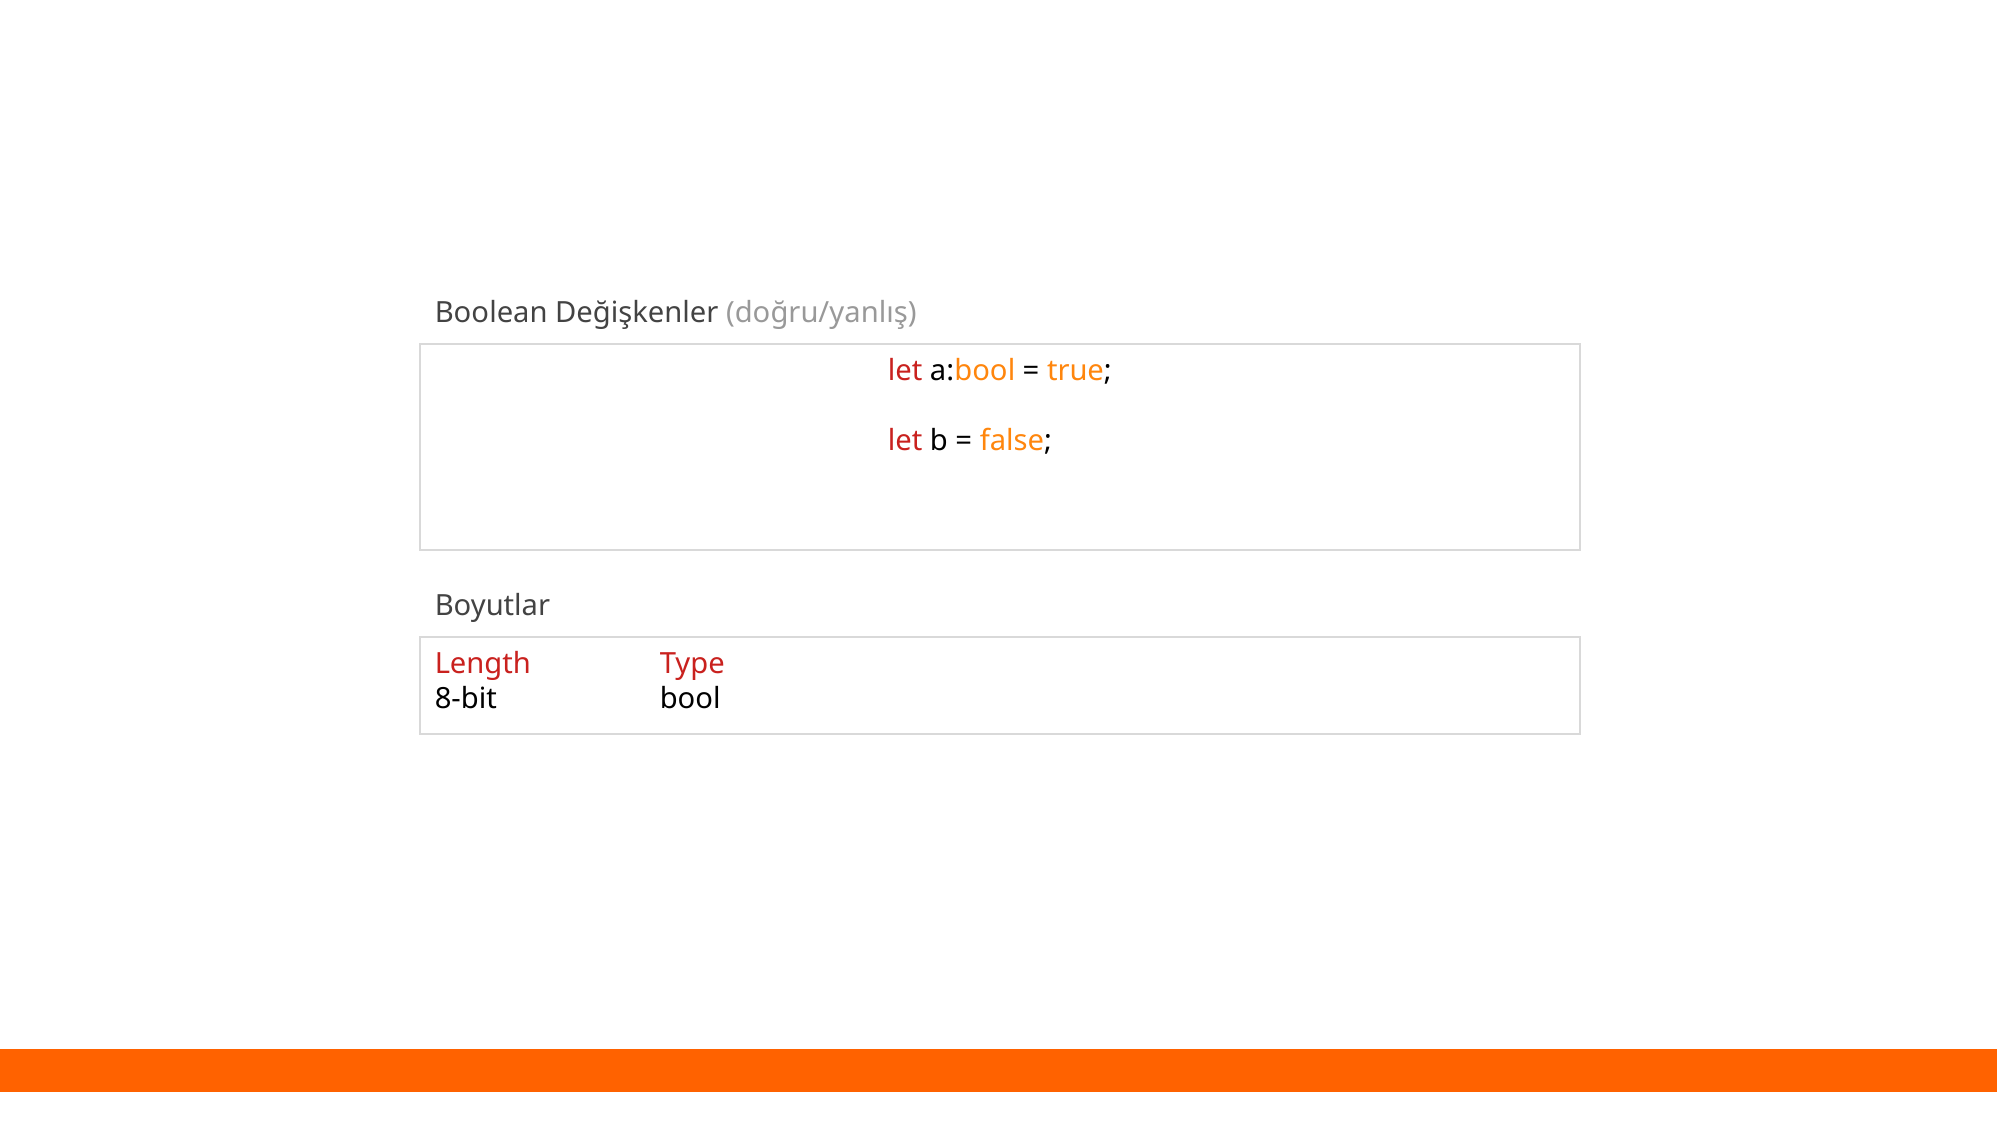

Boolean Değişkenler (doğru/yanlış)
let a:bool = true;
let b = false;
Boyutlar
Length		Type
8-bit			bool